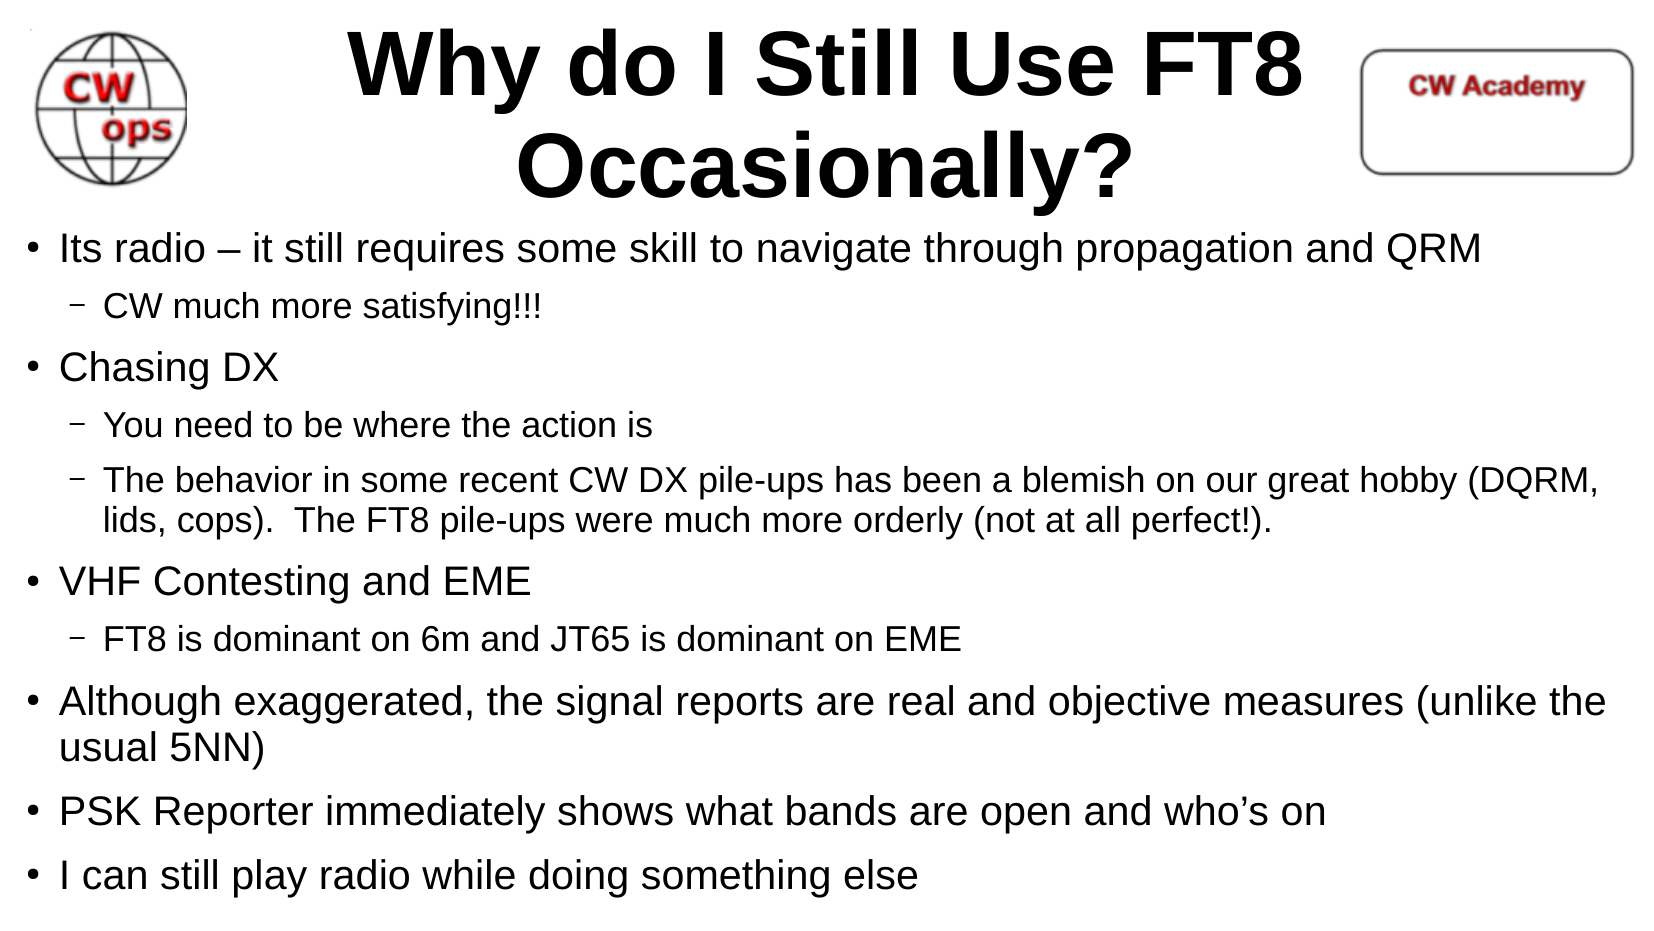

# Why do I Still Use FT8 Occasionally?
Its radio – it still requires some skill to navigate through propagation and QRM
CW much more satisfying!!!
Chasing DX
You need to be where the action is
The behavior in some recent CW DX pile-ups has been a blemish on our great hobby (DQRM, lids, cops). The FT8 pile-ups were much more orderly (not at all perfect!).
VHF Contesting and EME
FT8 is dominant on 6m and JT65 is dominant on EME
Although exaggerated, the signal reports are real and objective measures (unlike the usual 5NN)
PSK Reporter immediately shows what bands are open and who’s on
I can still play radio while doing something else